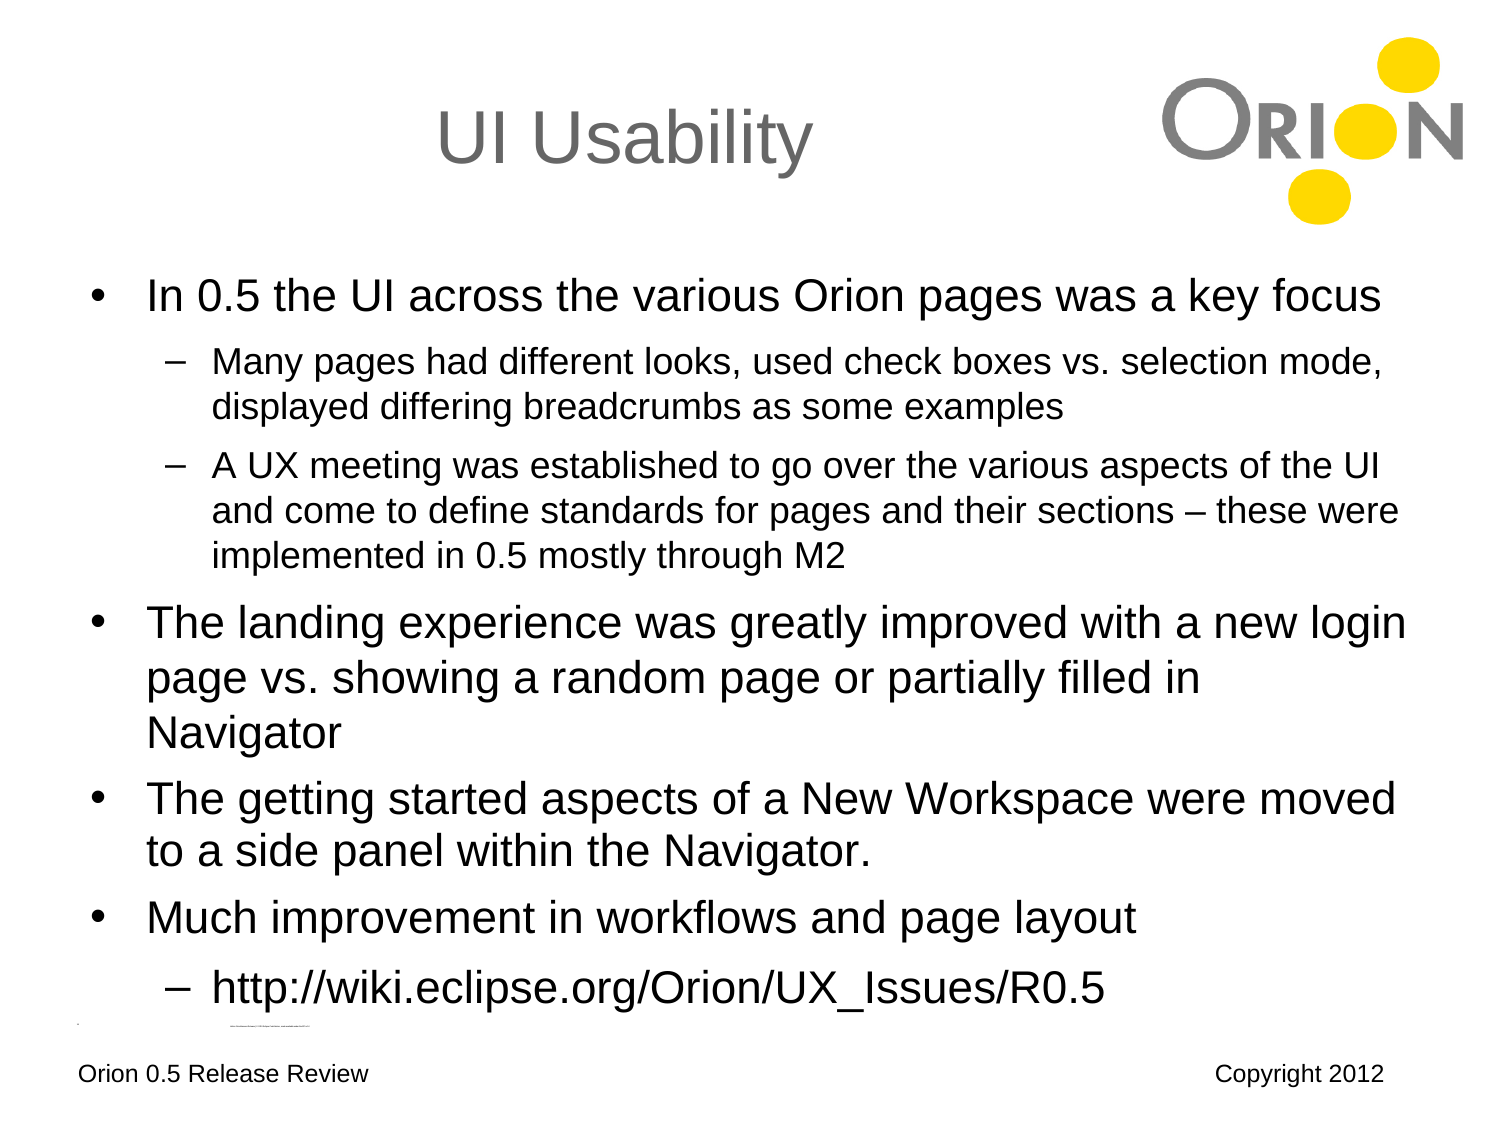

UI Usability
# In 0.5 the UI across the various Orion pages was a key focus
Many pages had different looks, used check boxes vs. selection mode, displayed differing breadcrumbs as some examples
A UX meeting was established to go over the various aspects of the UI and come to define standards for pages and their sections – these were implemented in 0.5 mostly through M2
The landing experience was greatly improved with a new login page vs. showing a random page or partially filled in Navigator
The getting started aspects of a New Workspace were moved to a side panel within the Navigator.
Much improvement in workflows and page layout
http://wiki.eclipse.org/Orion/UX_Issues/R0.5
14
Copyright 2011